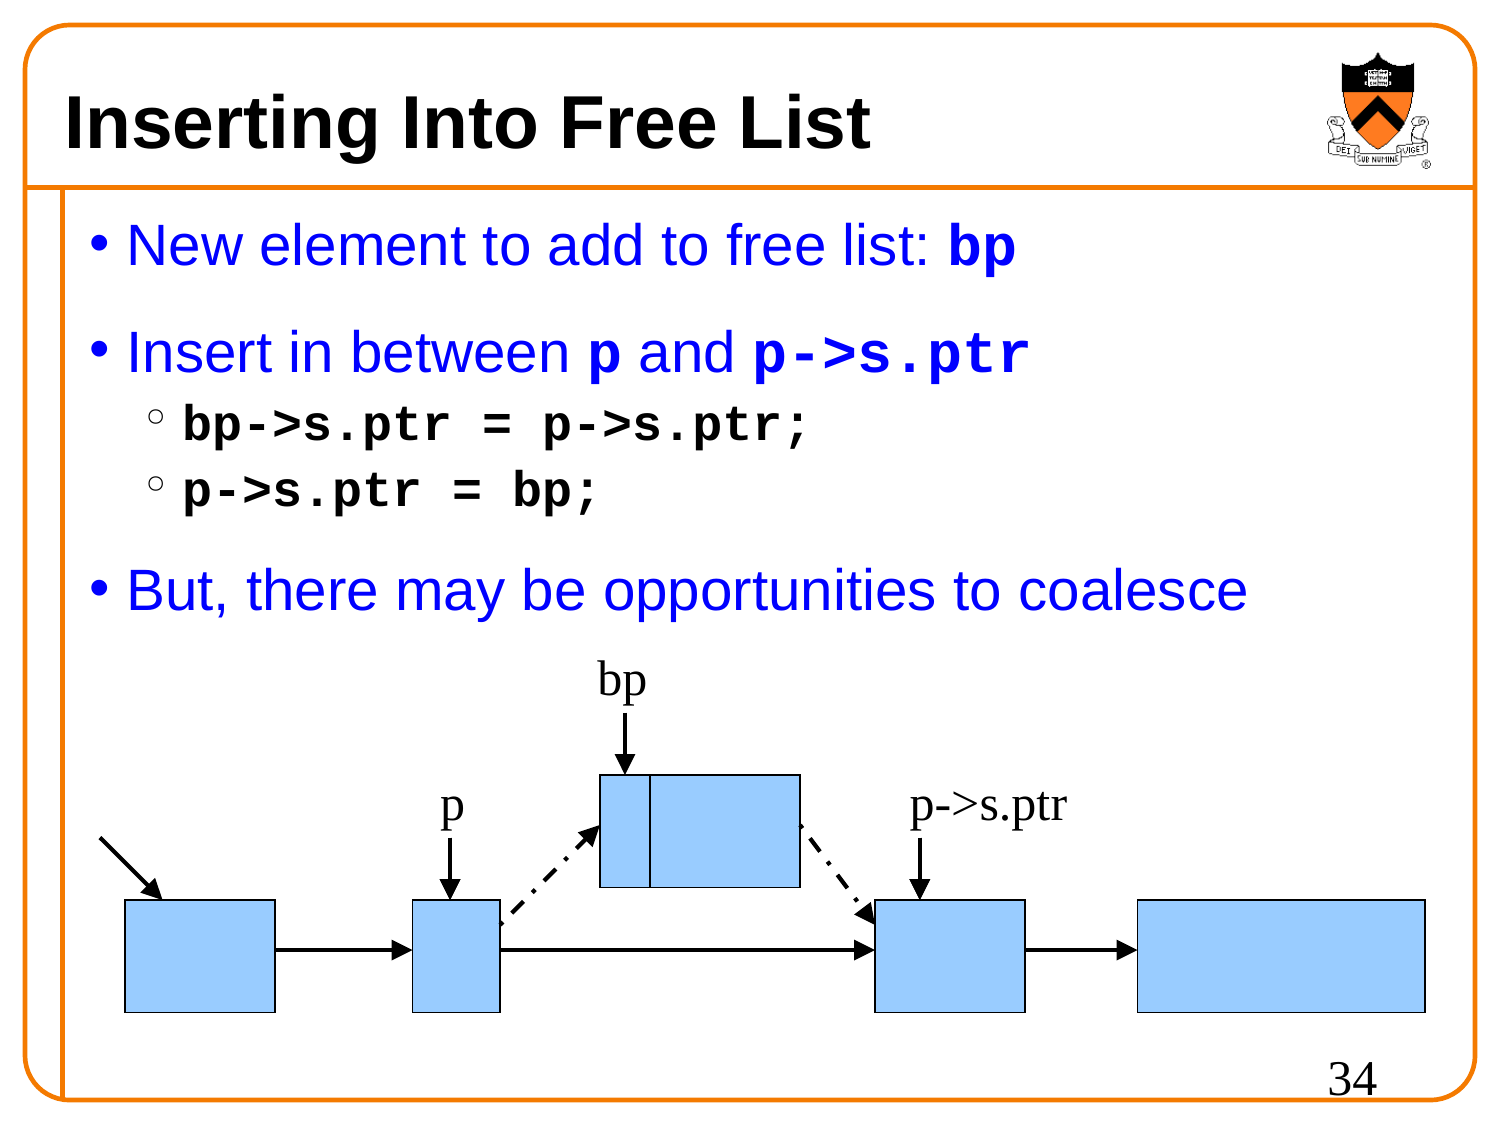

# Inserting Into Free List
New element to add to free list: bp
Insert in between p and p->s.ptr
bp->s.ptr = p->s.ptr;
p->s.ptr = bp;
But, there may be opportunities to coalesce
bp
p
p->s.ptr
34